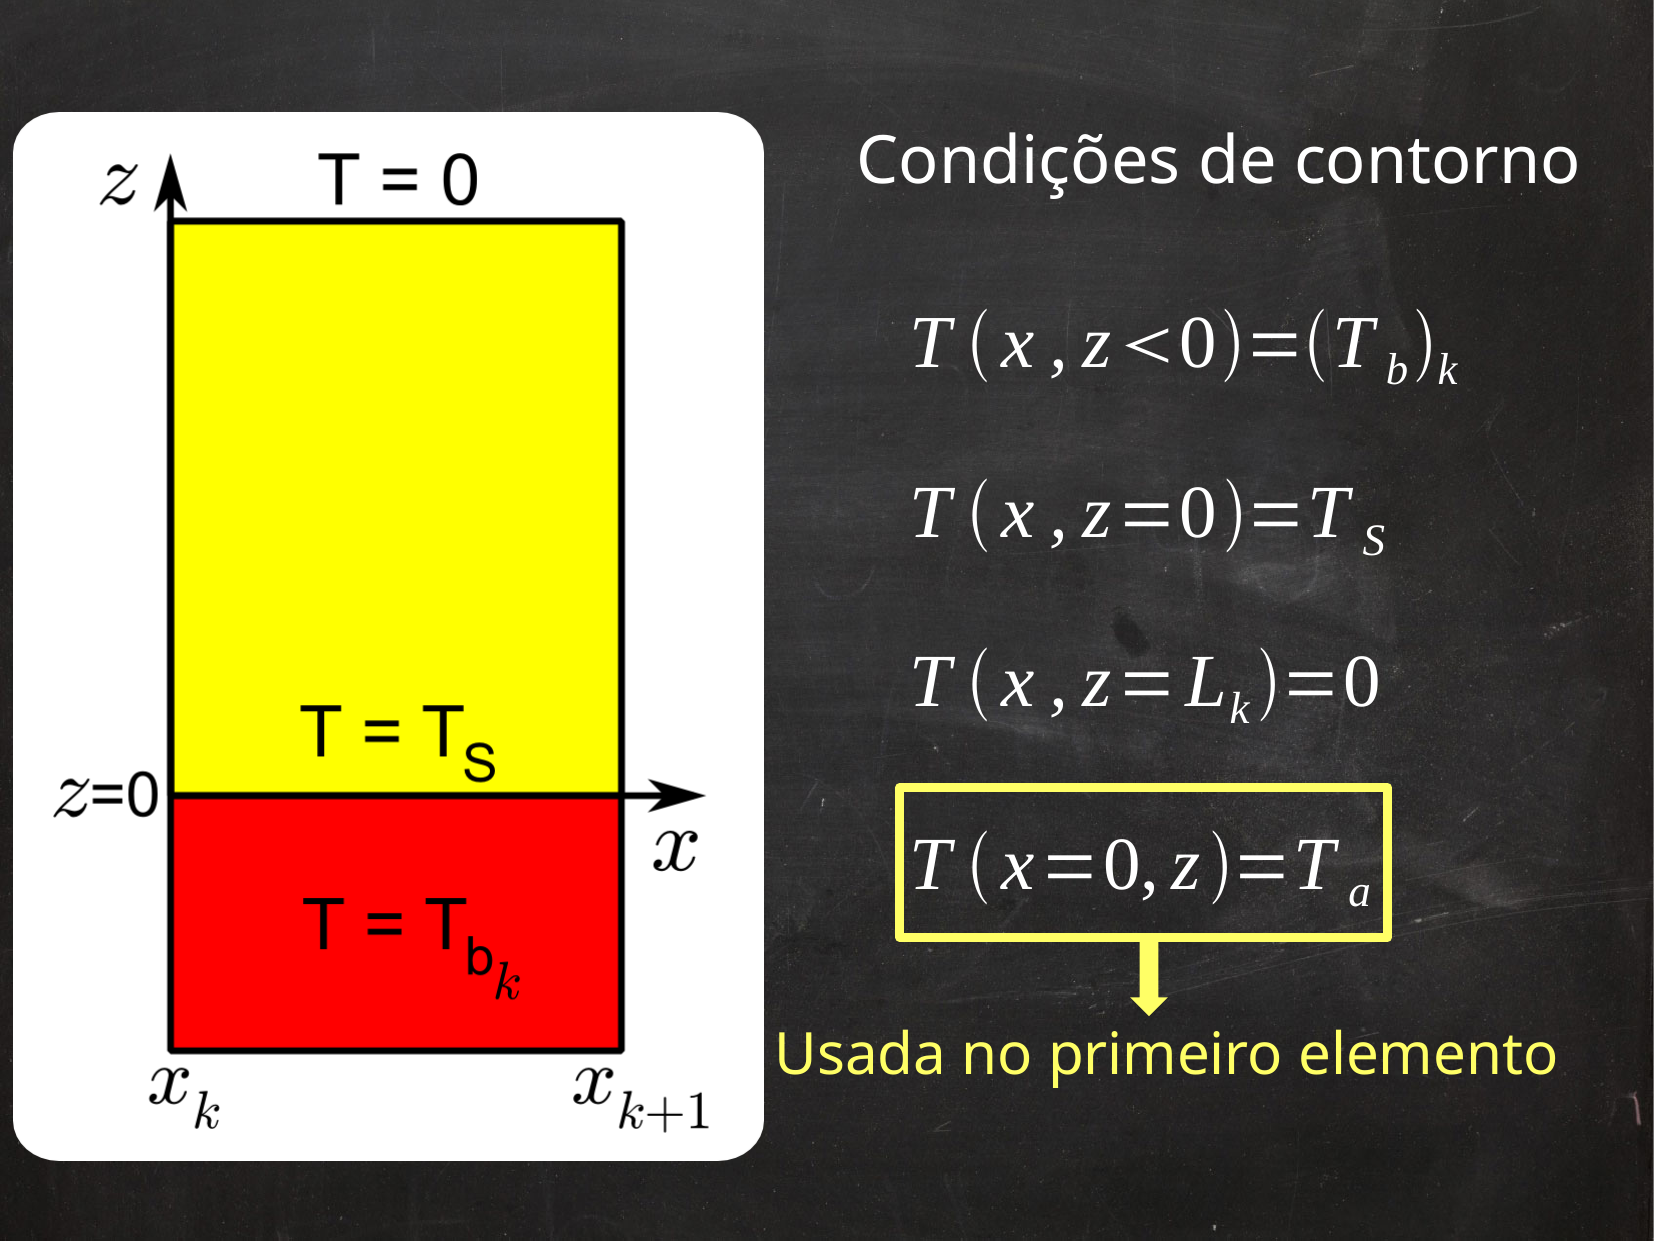

# Condições de contorno
Usada no primeiro elemento